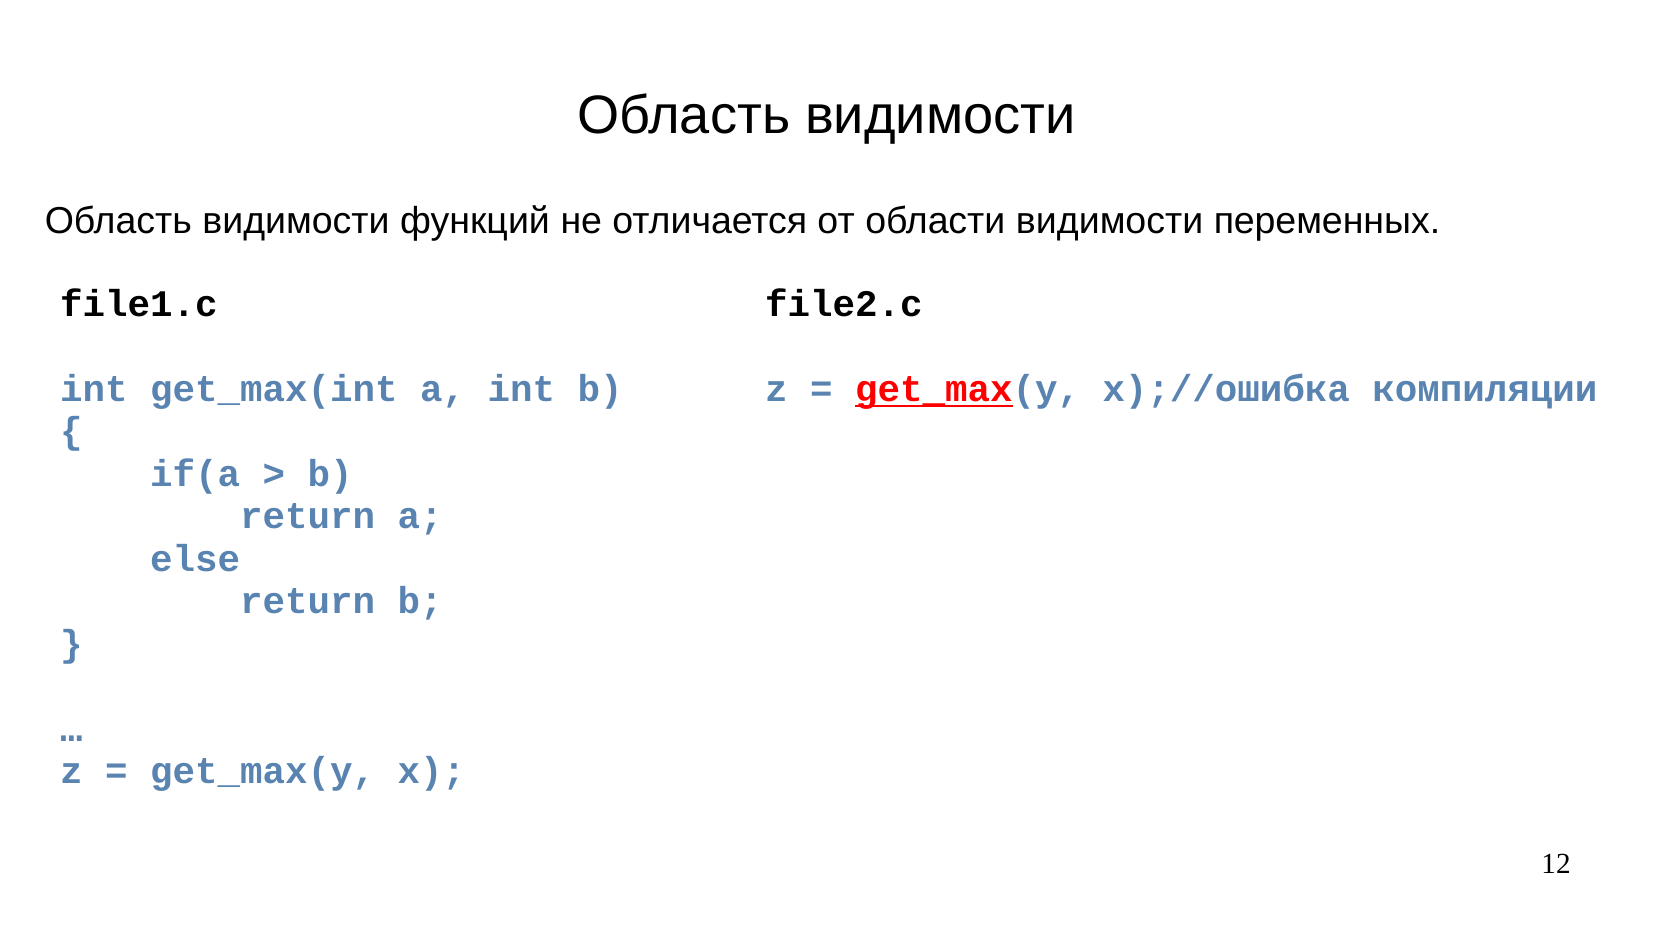

# Область видимости
Область видимости функций не отличается от области видимости переменных.
file1.c
int get_max(int a, int b)
{
 if(a > b)
 return a;
 else
 return b;
}
…
z = get_max(y, x);
file2.c
z = get_max(y, x);//ошибка компиляции
12